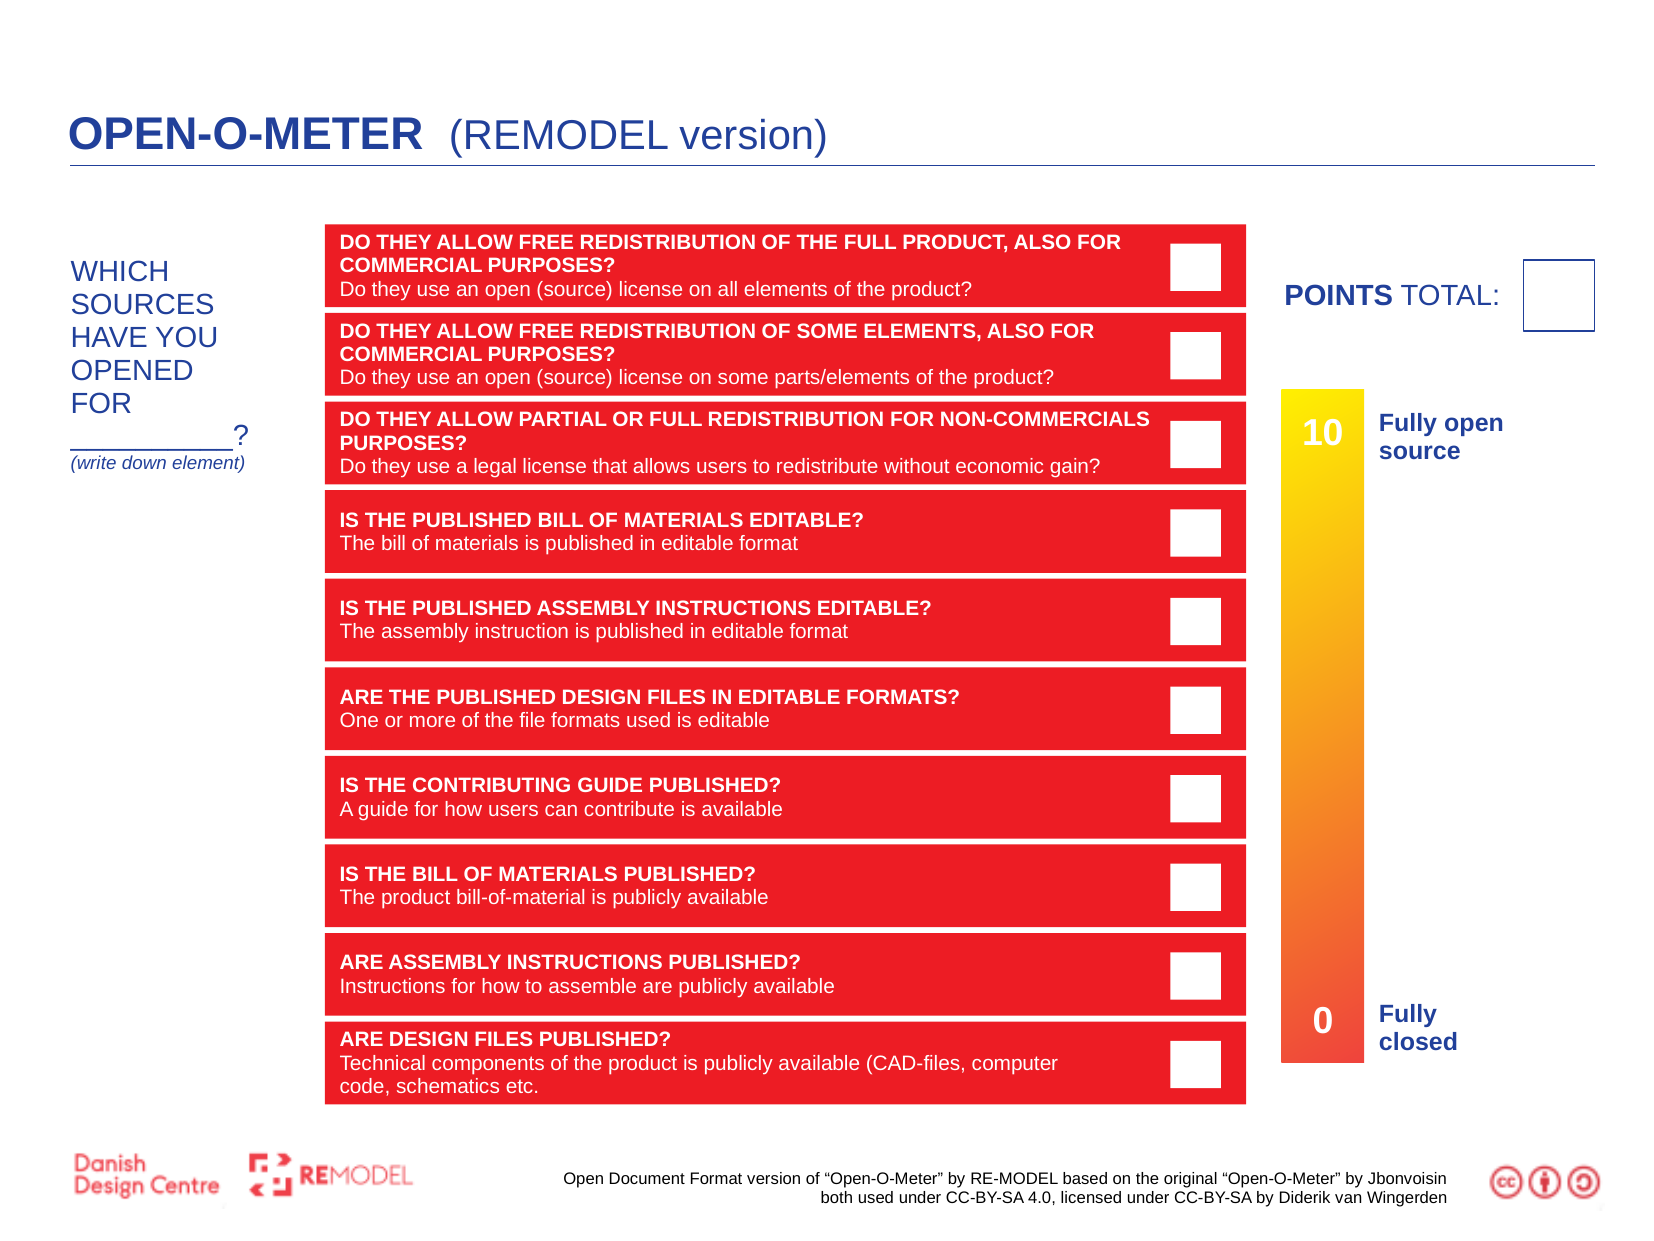

OPEN-O-METER (REMODEL version)
DO THEY ALLOW FREE REDISTRIBUTION OF THE FULL PRODUCT, ALSO FOR
COMMERCIAL PURPOSES?
Do they use an open (source) license on all elements of the product?
WHICH
SOURCES
HAVE YOU
OPENED
FOR
__________?
(write down element)
POINTS TOTAL:
DO THEY ALLOW FREE REDISTRIBUTION OF SOME ELEMENTS, ALSO FOR
COMMERCIAL PURPOSES?
Do they use an open (source) license on some parts/elements of the product?
10
0
DO THEY ALLOW PARTIAL OR FULL REDISTRIBUTION FOR NON-COMMERCIALS
PURPOSES?
Do they use a legal license that allows users to redistribute without economic gain?
Fully open source
IS THE PUBLISHED BILL OF MATERIALS EDITABLE?
The bill of materials is published in editable format
IS THE PUBLISHED ASSEMBLY INSTRUCTIONS EDITABLE?
The assembly instruction is published in editable format
ARE THE PUBLISHED DESIGN FILES IN EDITABLE FORMATS?
One or more of the file formats used is editable
IS THE CONTRIBUTING GUIDE PUBLISHED?
A guide for how users can contribute is available
IS THE BILL OF MATERIALS PUBLISHED?
The product bill-of-material is publicly available
ARE ASSEMBLY INSTRUCTIONS PUBLISHED?
Instructions for how to assemble are publicly available
Fully closed
ARE DESIGN FILES PUBLISHED?
Technical components of the product is publicly available (CAD-files, computer
code, schematics etc.
Open Document Format version of “Open-O-Meter” by RE-MODEL based on the original “Open-O-Meter” by Jbonvoisin both used under CC-BY-SA 4.0, licensed under CC-BY-SA by Diderik van Wingerden